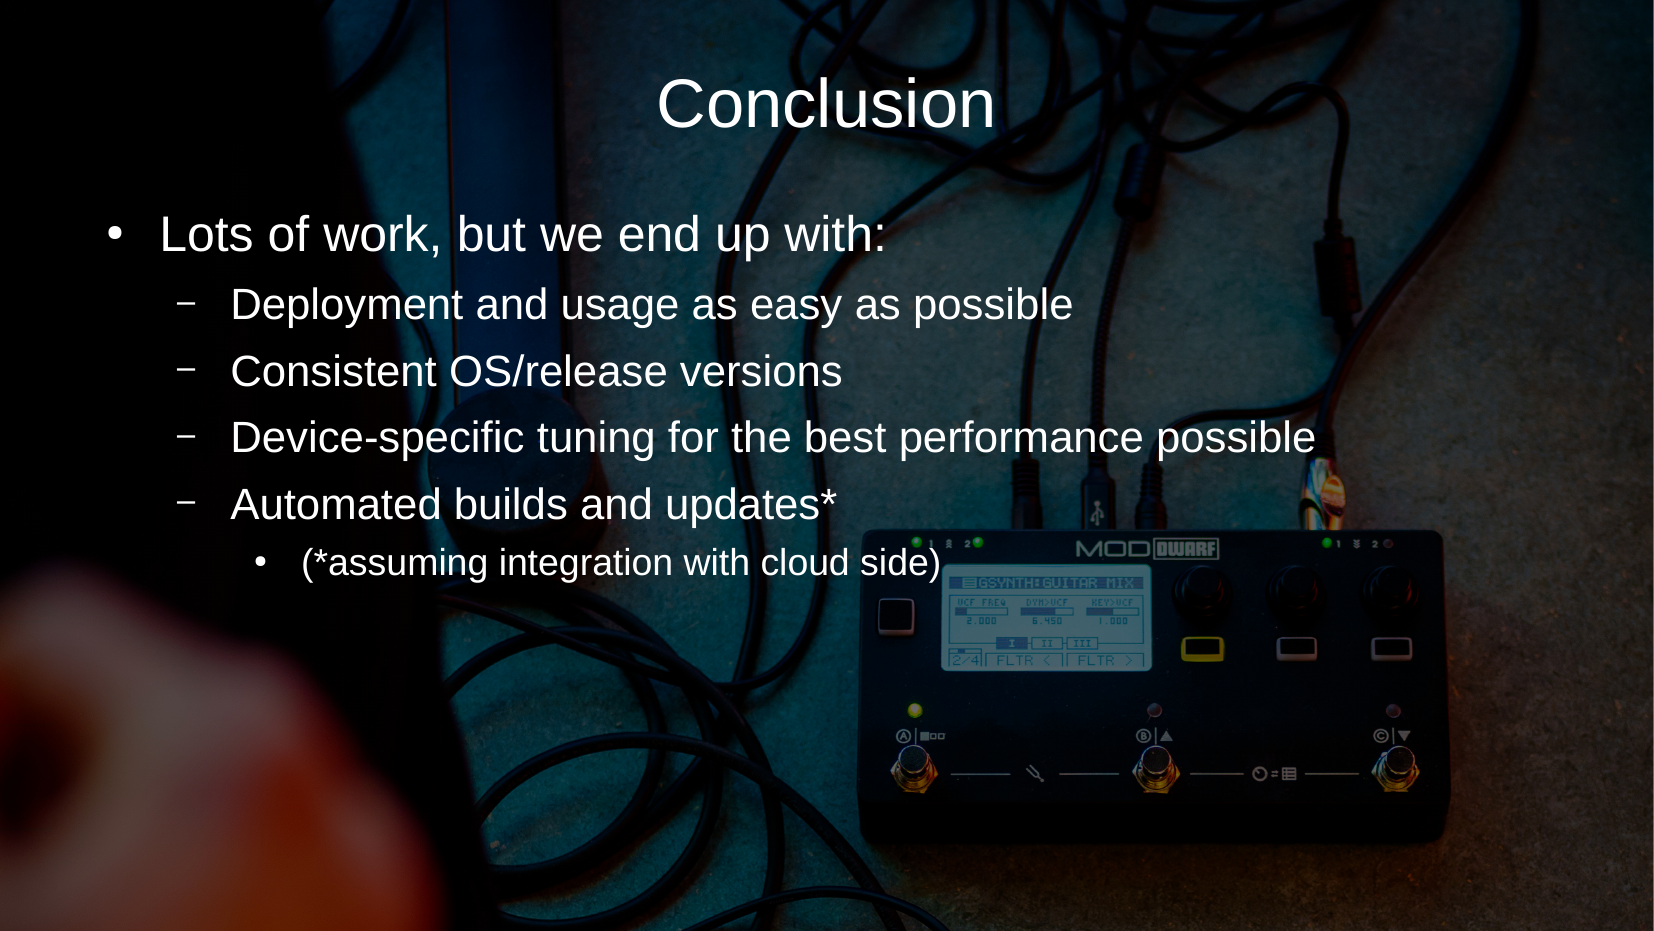

# Conclusion
Lots of work, but we end up with:
Deployment and usage as easy as possible
Consistent OS/release versions
Device-specific tuning for the best performance possible
Automated builds and updates*
(*assuming integration with cloud side)